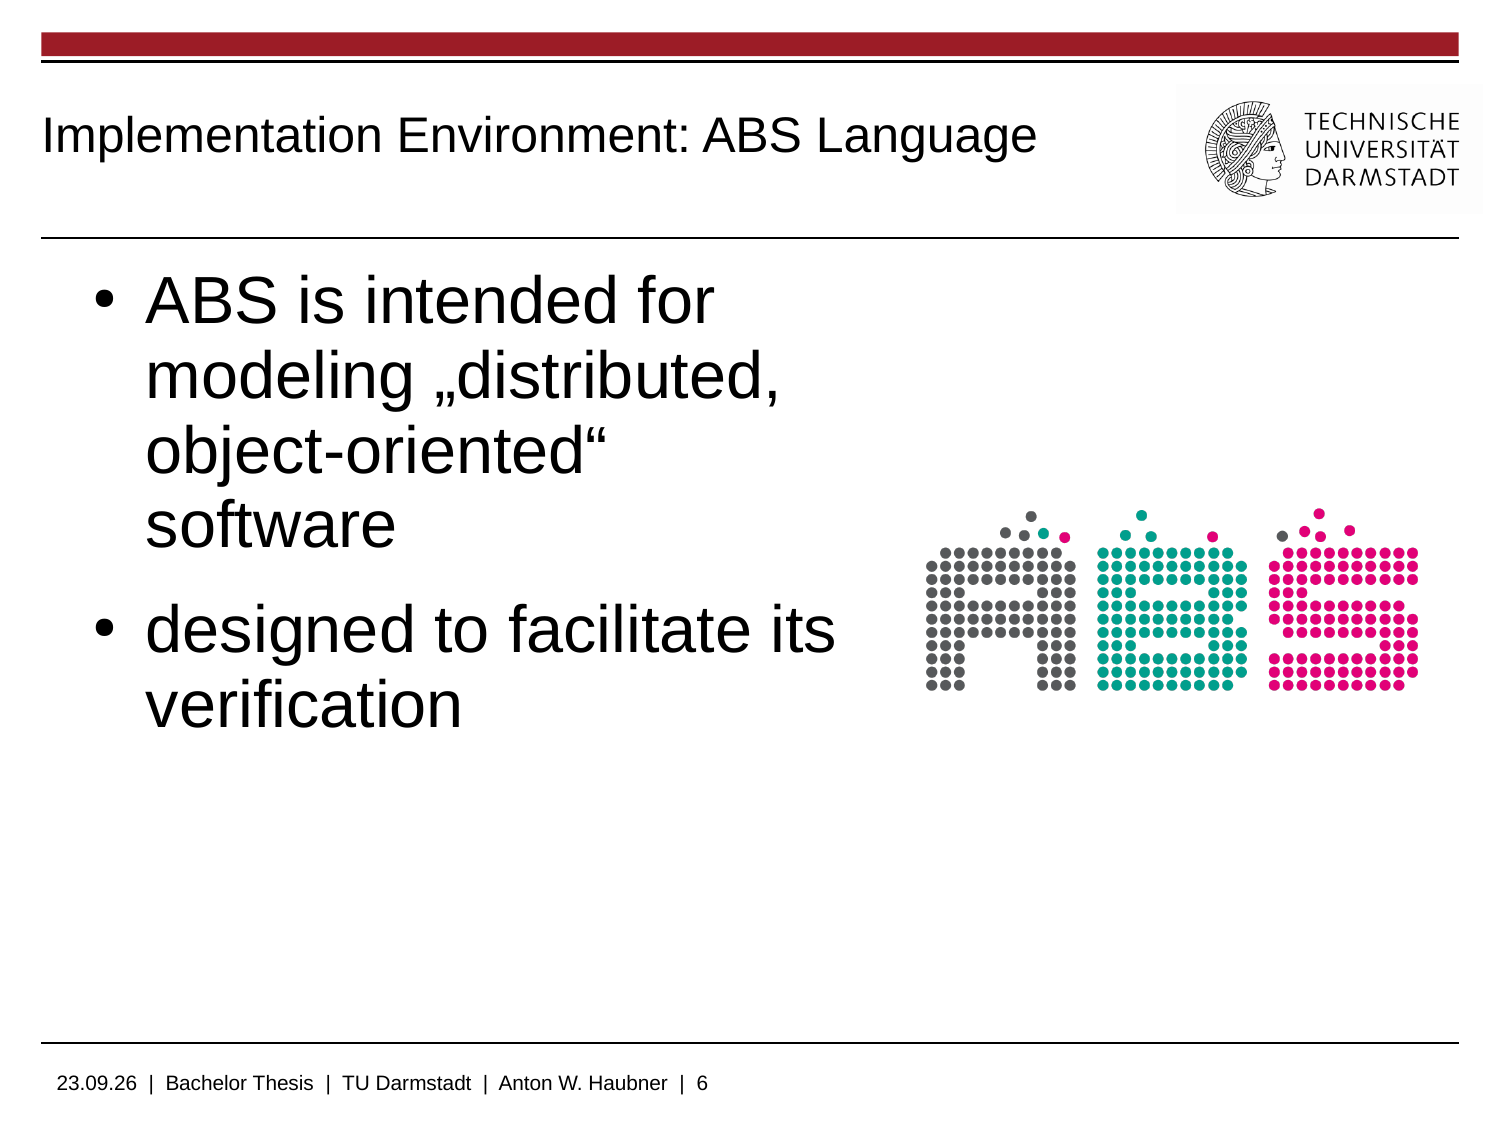

# Implementation Environment: ABS Language
ABS is intended for modeling „distributed, object-oriented“ software
designed to facilitate its verification